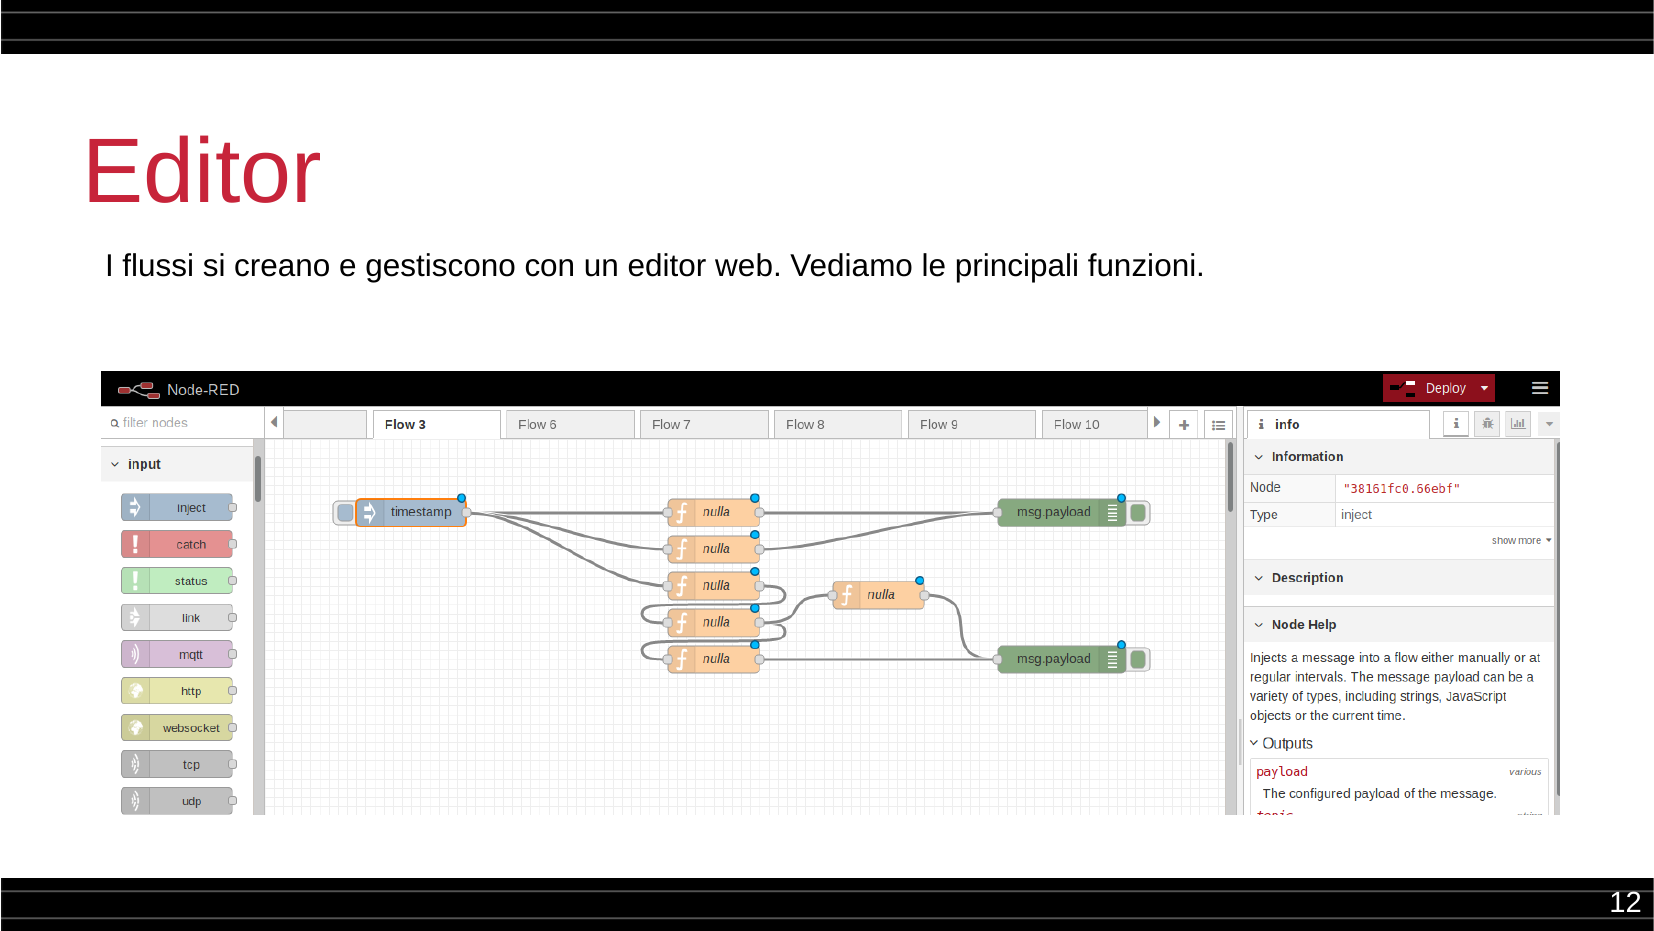

# Editor
I flussi si creano e gestiscono con un editor web. Vediamo le principali funzioni.